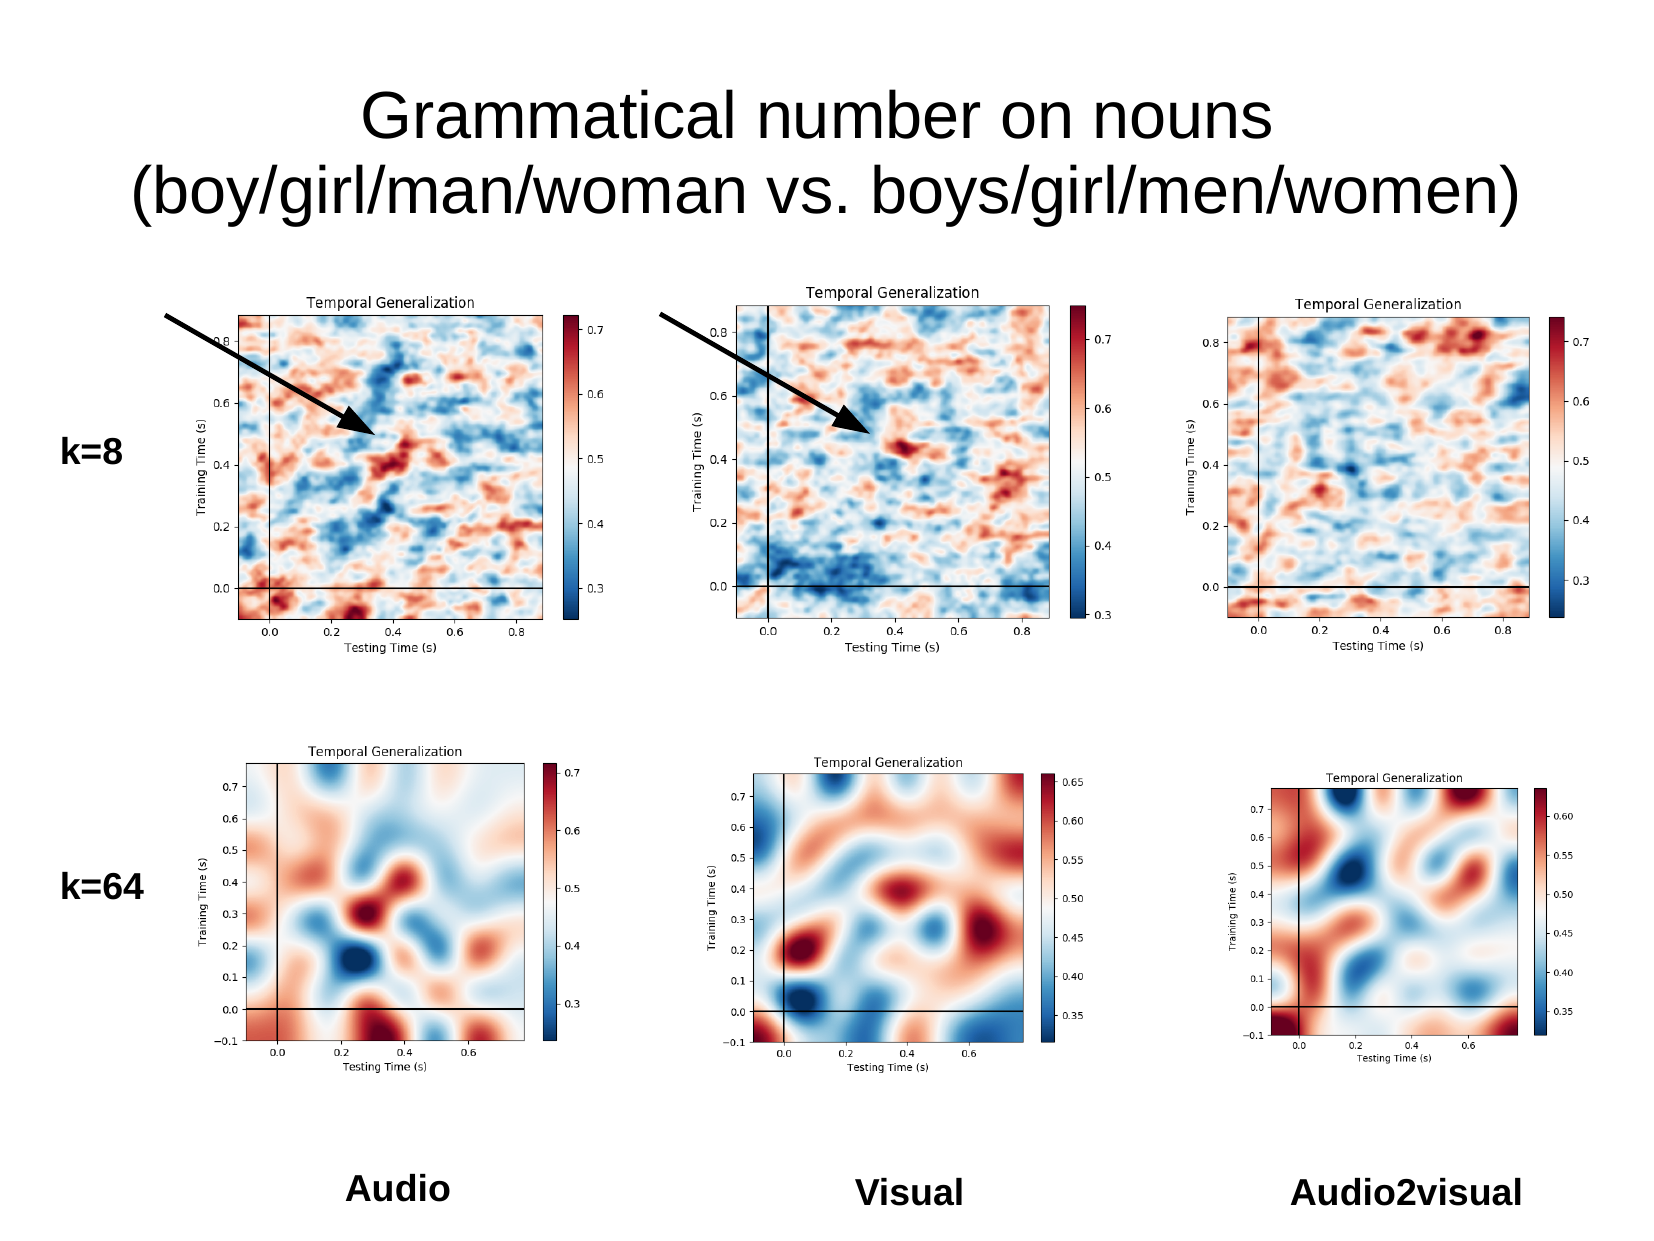

# Grammatical number on nouns (boy/girl/man/woman vs. boys/girl/men/women)
k=8
k=64
Audio
Visual
Audio2visual